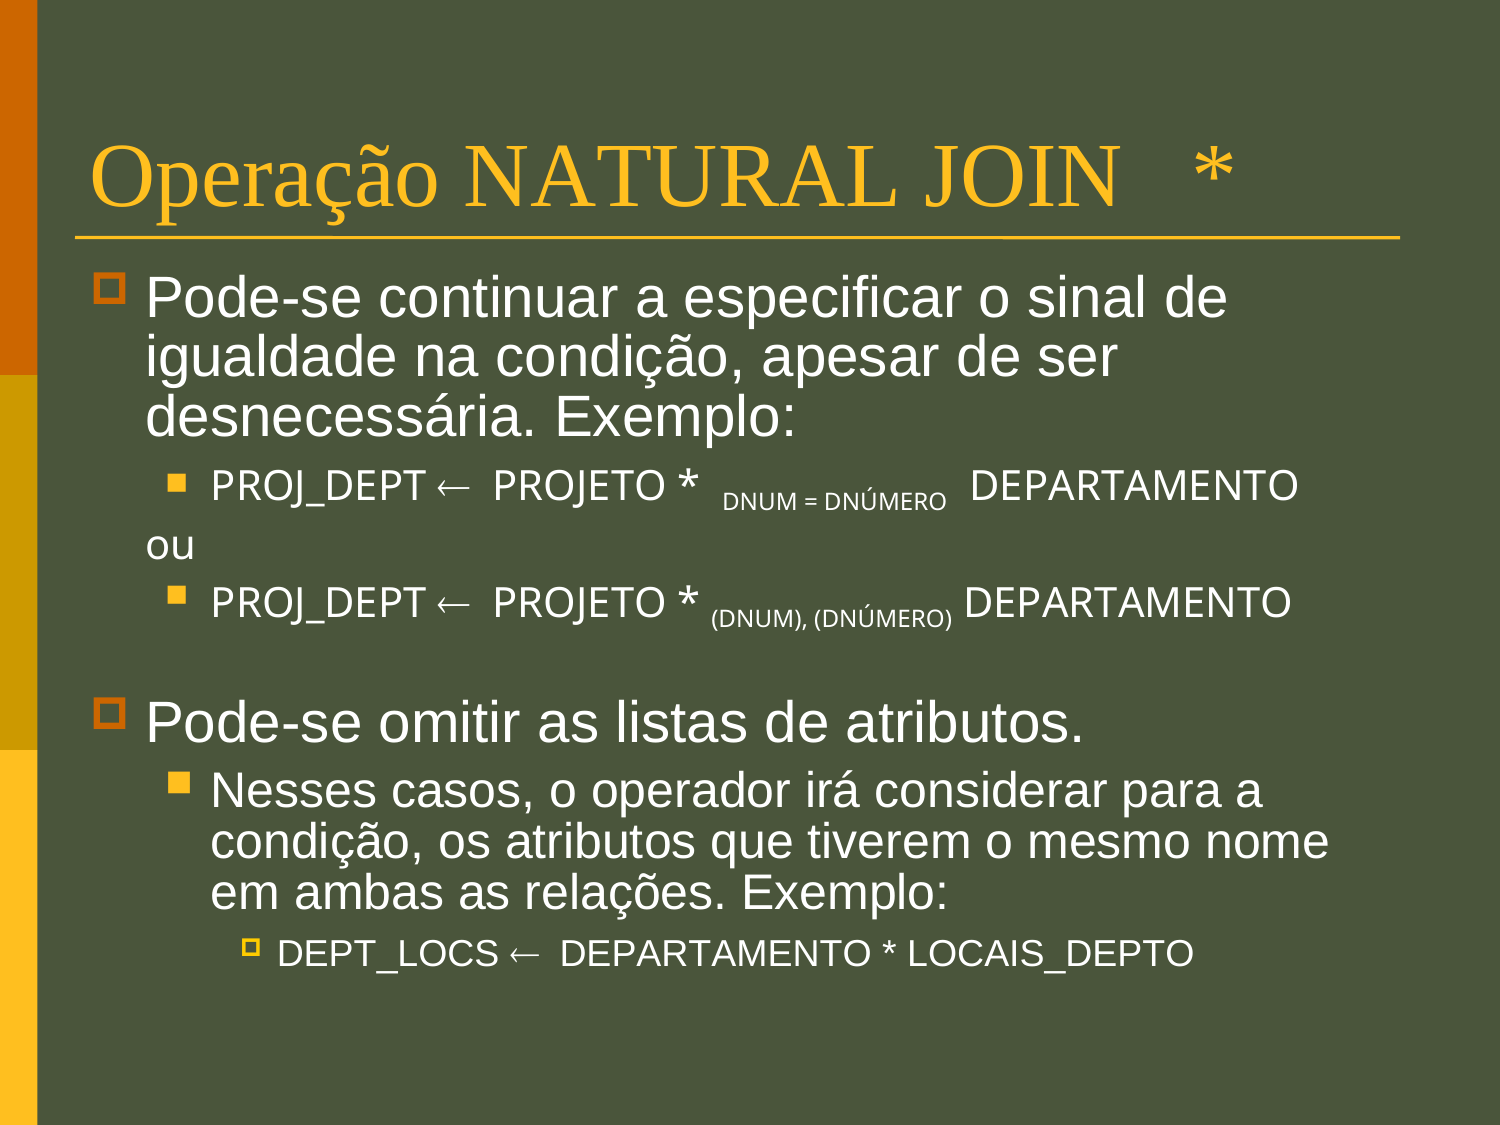

# Operação NATURAL JOIN *
Pode-se continuar a especificar o sinal de igualdade na condição, apesar de ser desnecessária. Exemplo:
PROJ_DEPT PROJETO * DNUM = DNÚMERO DEPARTAMENTO
	ou
PROJ_DEPT PROJETO * (DNUM), (DNÚMERO) DEPARTAMENTO
Pode-se omitir as listas de atributos.
Nesses casos, o operador irá considerar para a condição, os atributos que tiverem o mesmo nome em ambas as relações. Exemplo:
DEPT_LOCS DEPARTAMENTO * LOCAIS_DEPTO